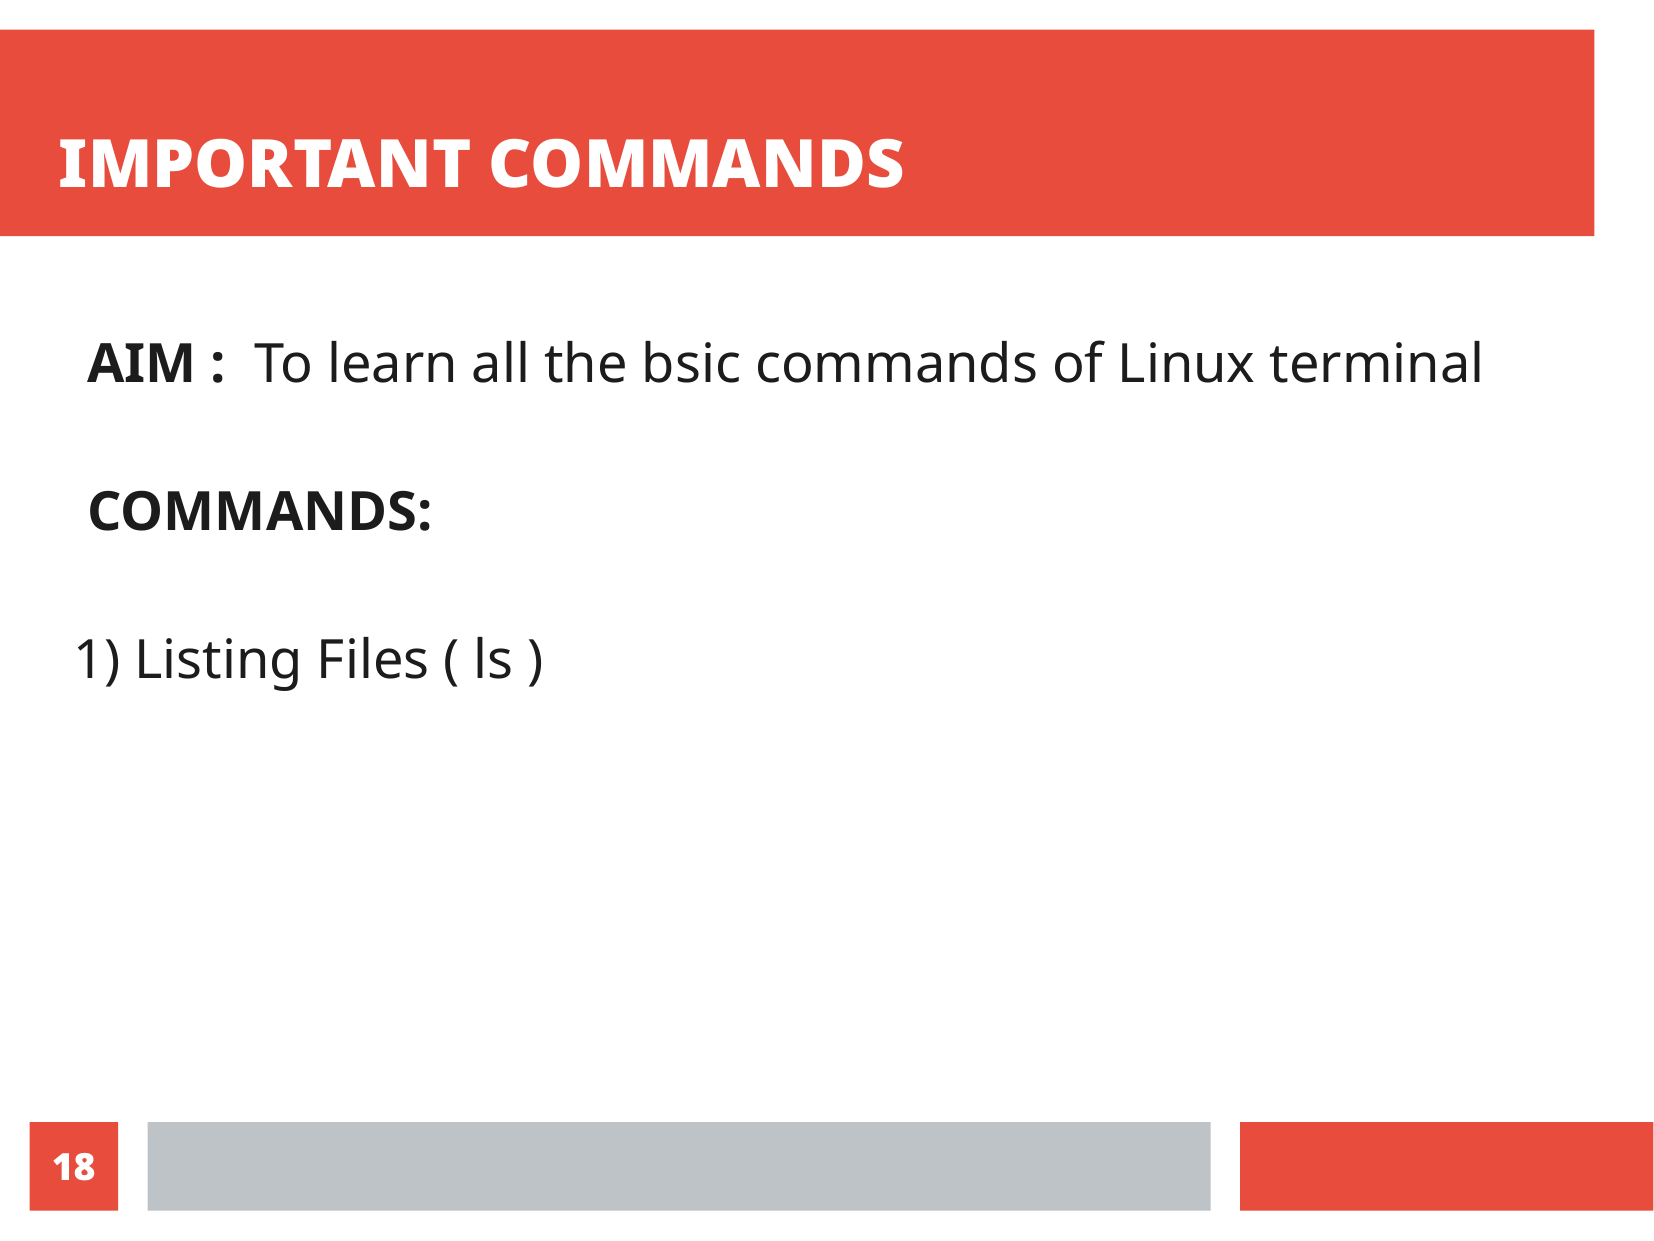

# IMPORTANT COMMANDS
 AIM : To learn all the bsic commands of Linux terminal
 COMMANDS:
 1) Listing Files ( ls )
18